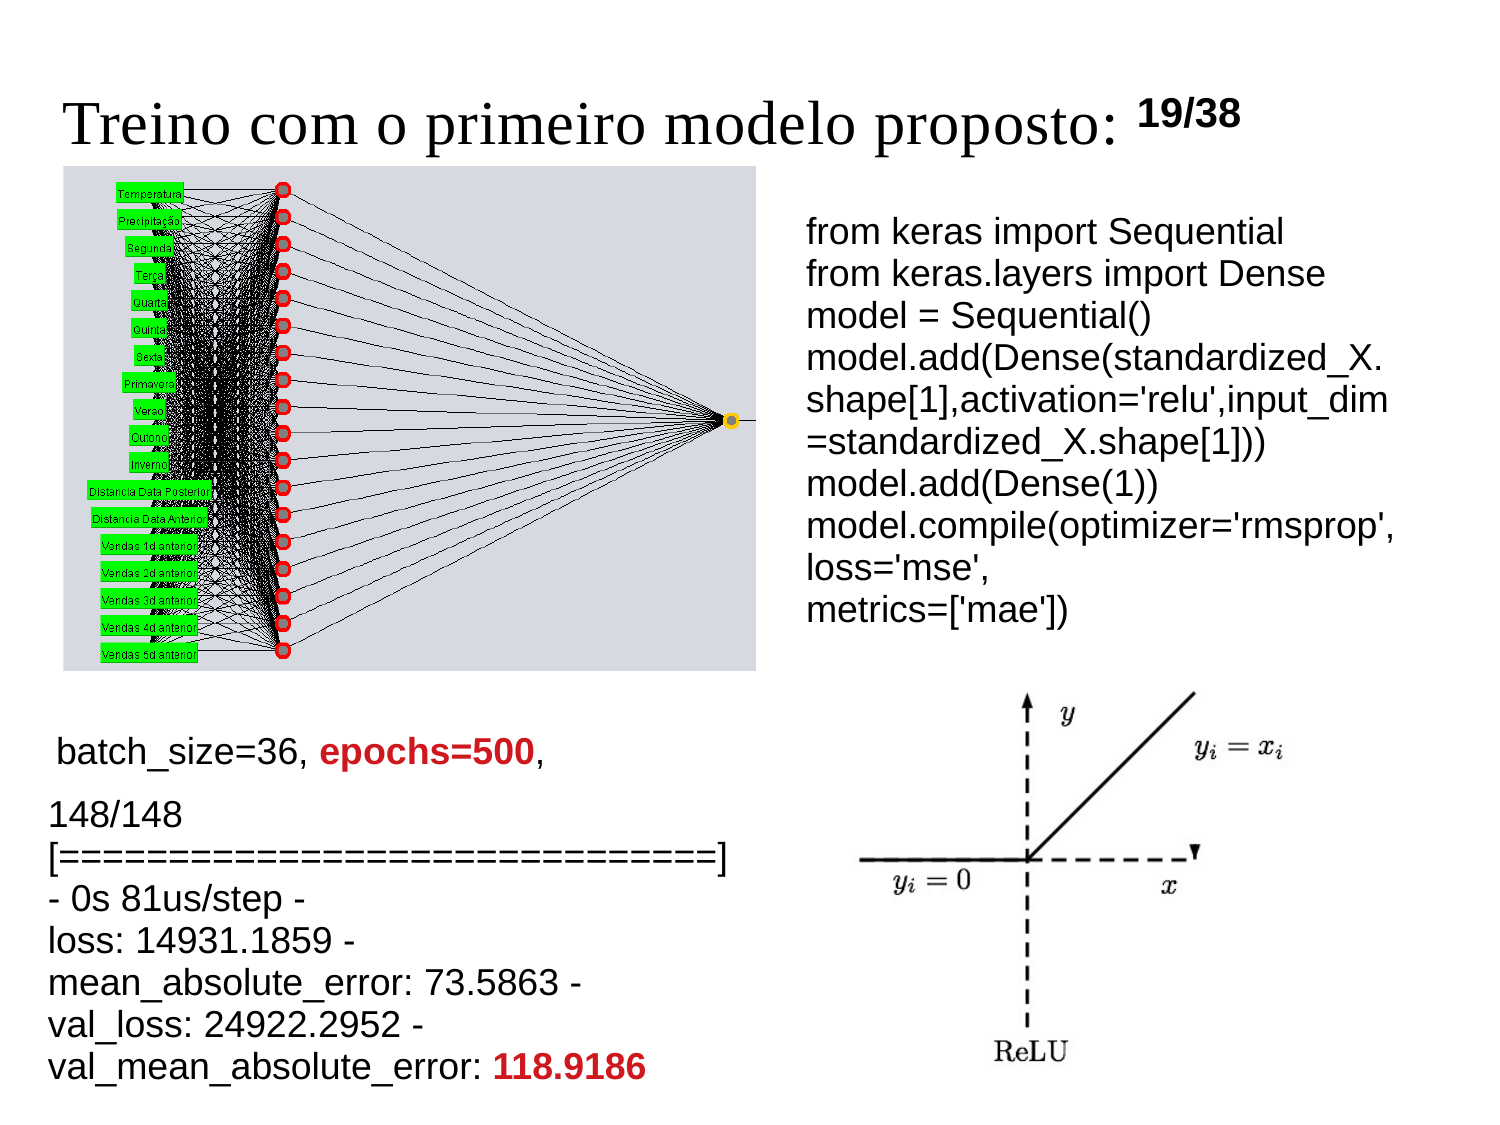

Treino com o primeiro modelo proposto:
19/38
from keras import Sequential
from keras.layers import Dense
model = Sequential()
model.add(Dense(standardized_X.shape[1],activation='relu',input_dim=standardized_X.shape[1]))
model.add(Dense(1))
model.compile(optimizer='rmsprop',
loss='mse',
metrics=['mae'])
batch_size=36, epochs=500,
148/148 [==============================]
- 0s 81us/step -
loss: 14931.1859 -
mean_absolute_error: 73.5863 -
val_loss: 24922.2952 -
val_mean_absolute_error: 118.9186